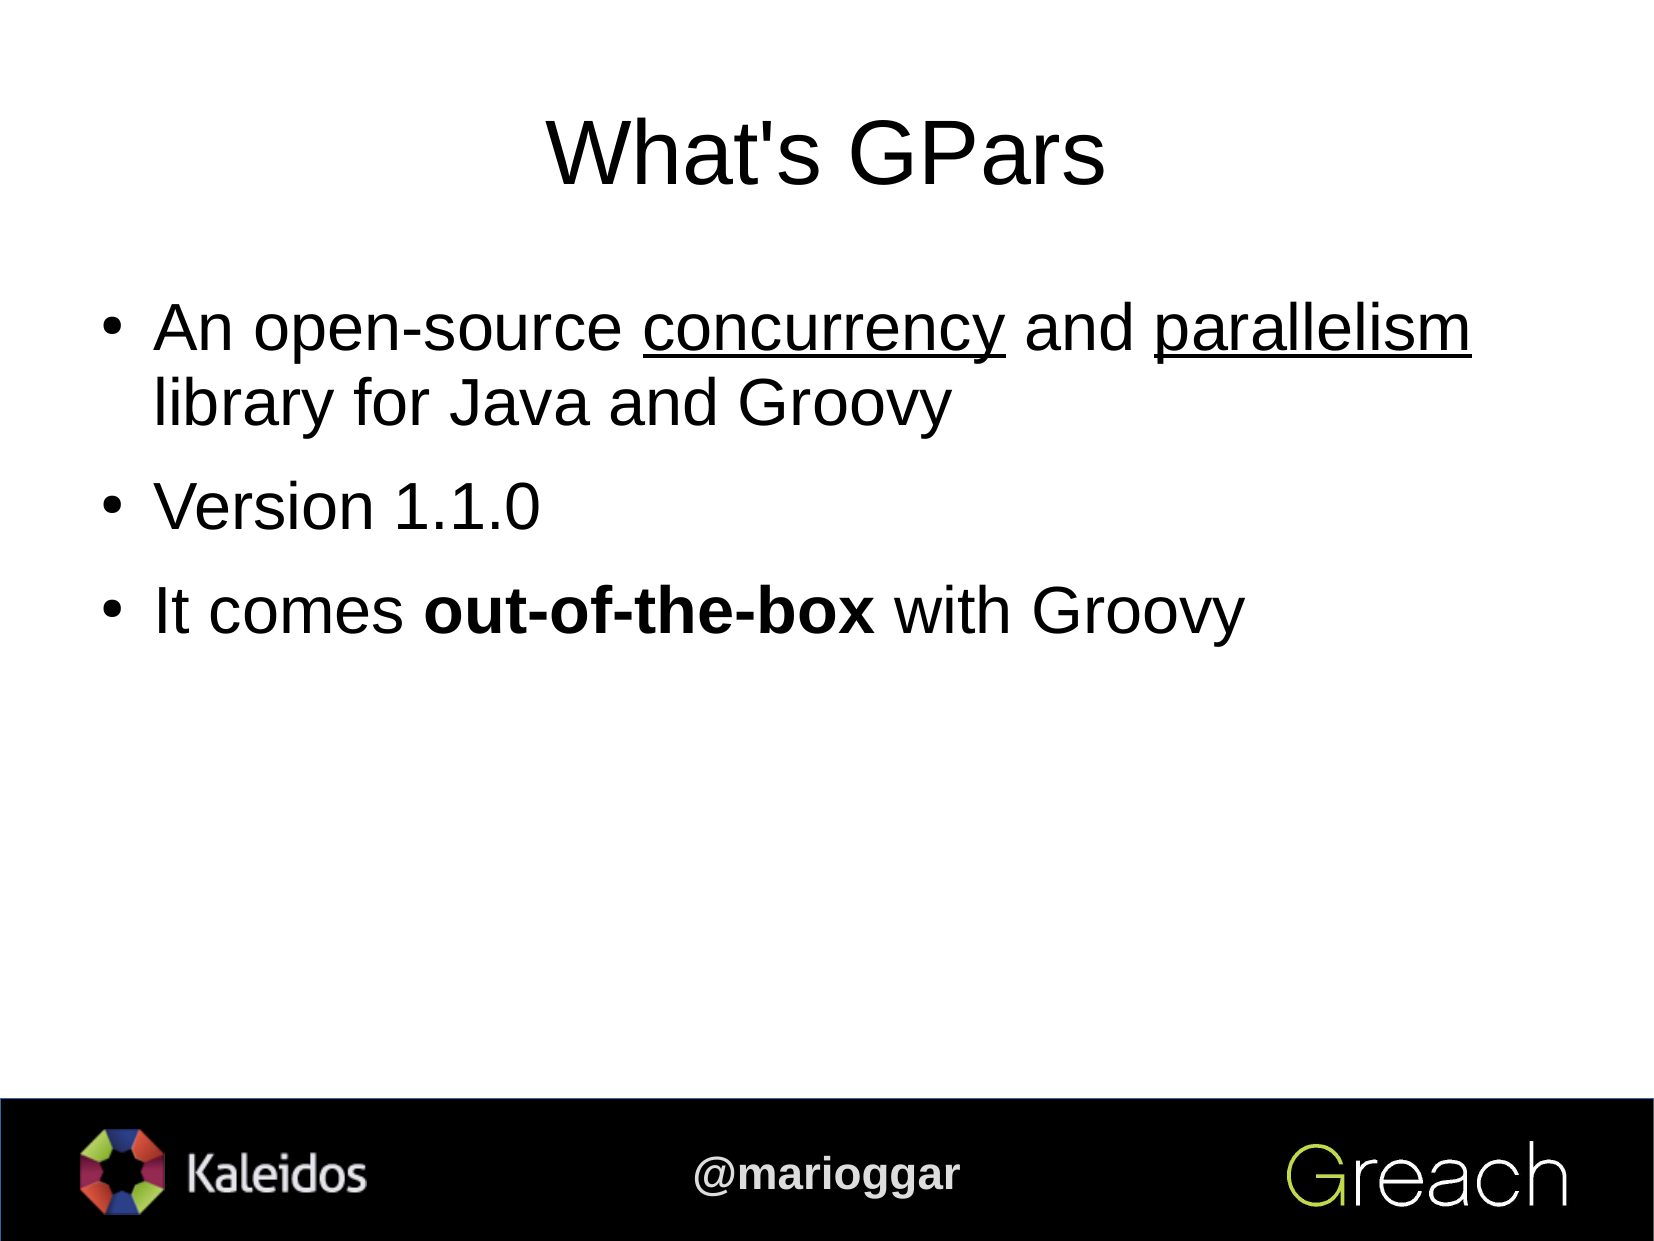

# What's GPars
An open-source concurrency and parallelism library for Java and Groovy
Version 1.1.0
It comes out-of-the-box with Groovy